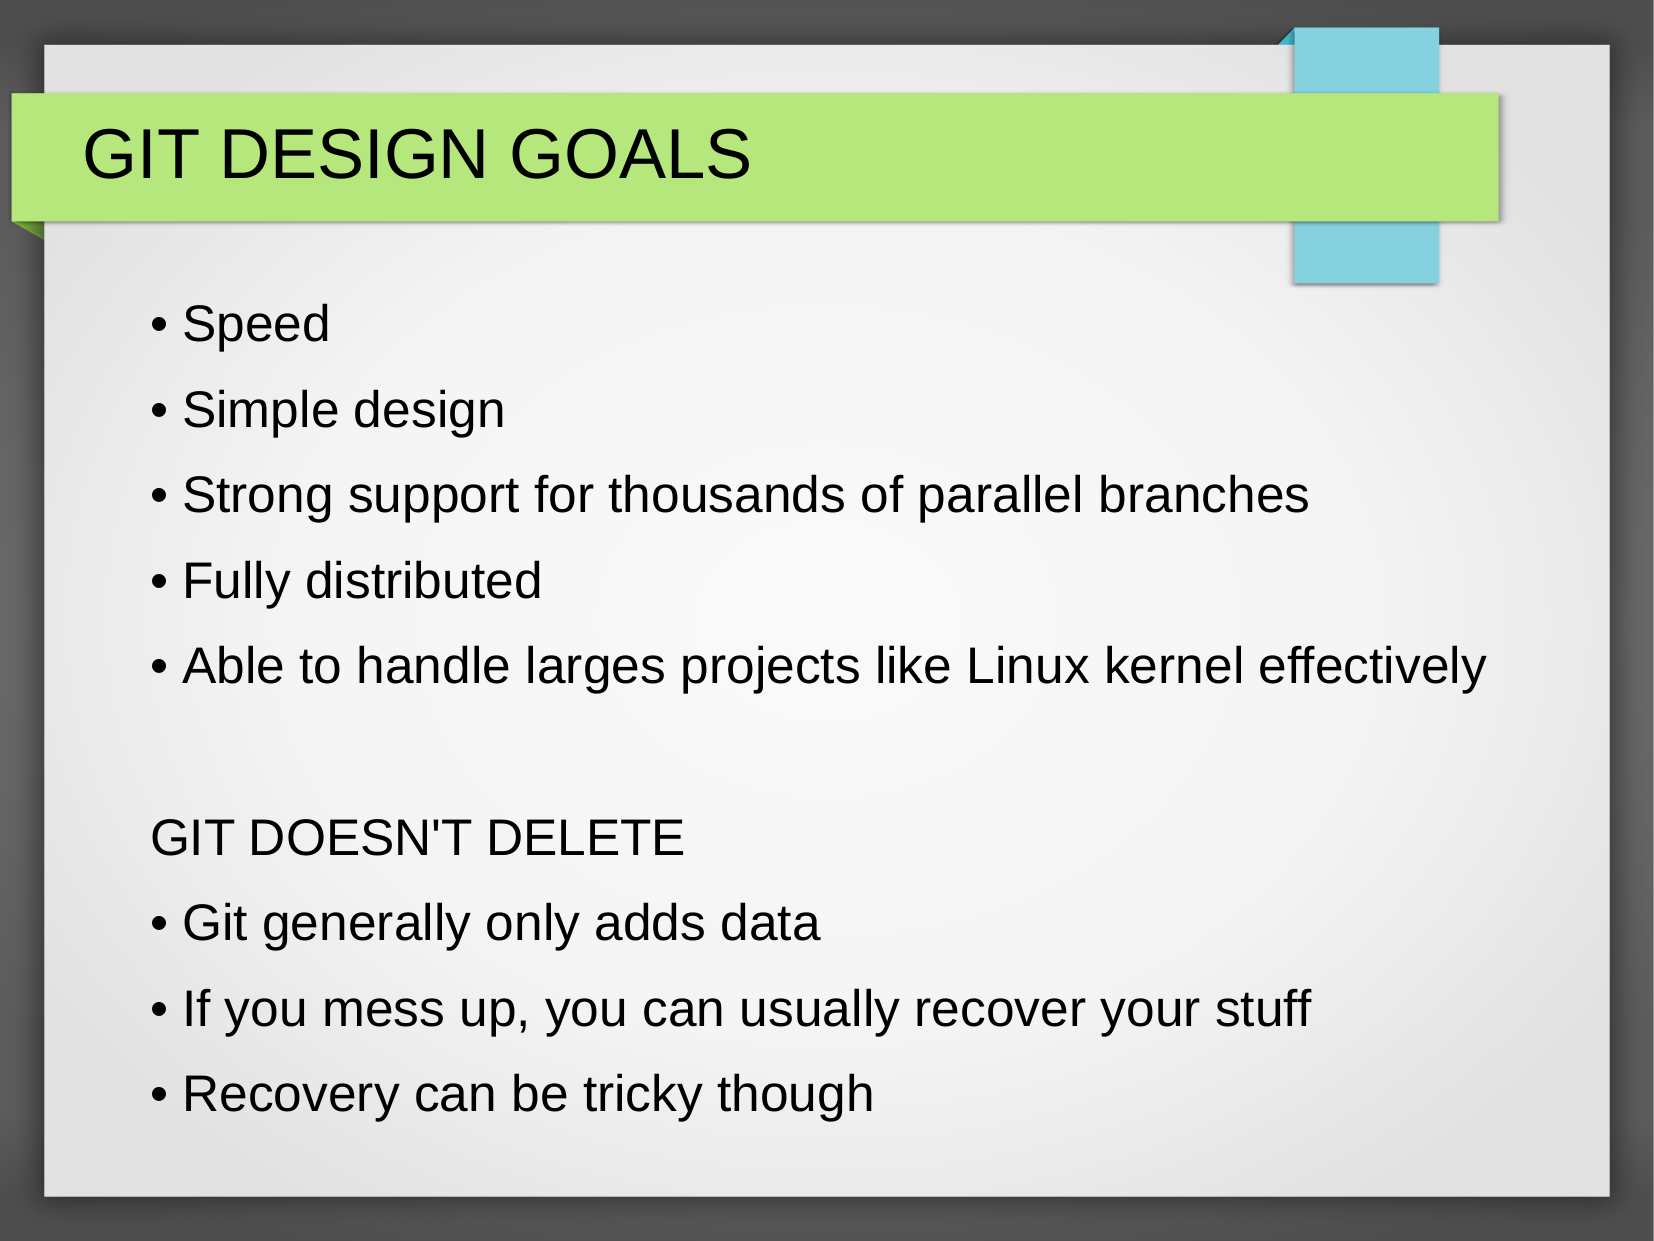

# GIT DESIGN GOALS
• Speed
• Simple design
• Strong support for thousands of parallel branches
• Fully distributed
• Able to handle larges projects like Linux kernel effectively
GIT DOESN'T DELETE
• Git generally only adds data
• If you mess up, you can usually recover your stuff
• Recovery can be tricky though